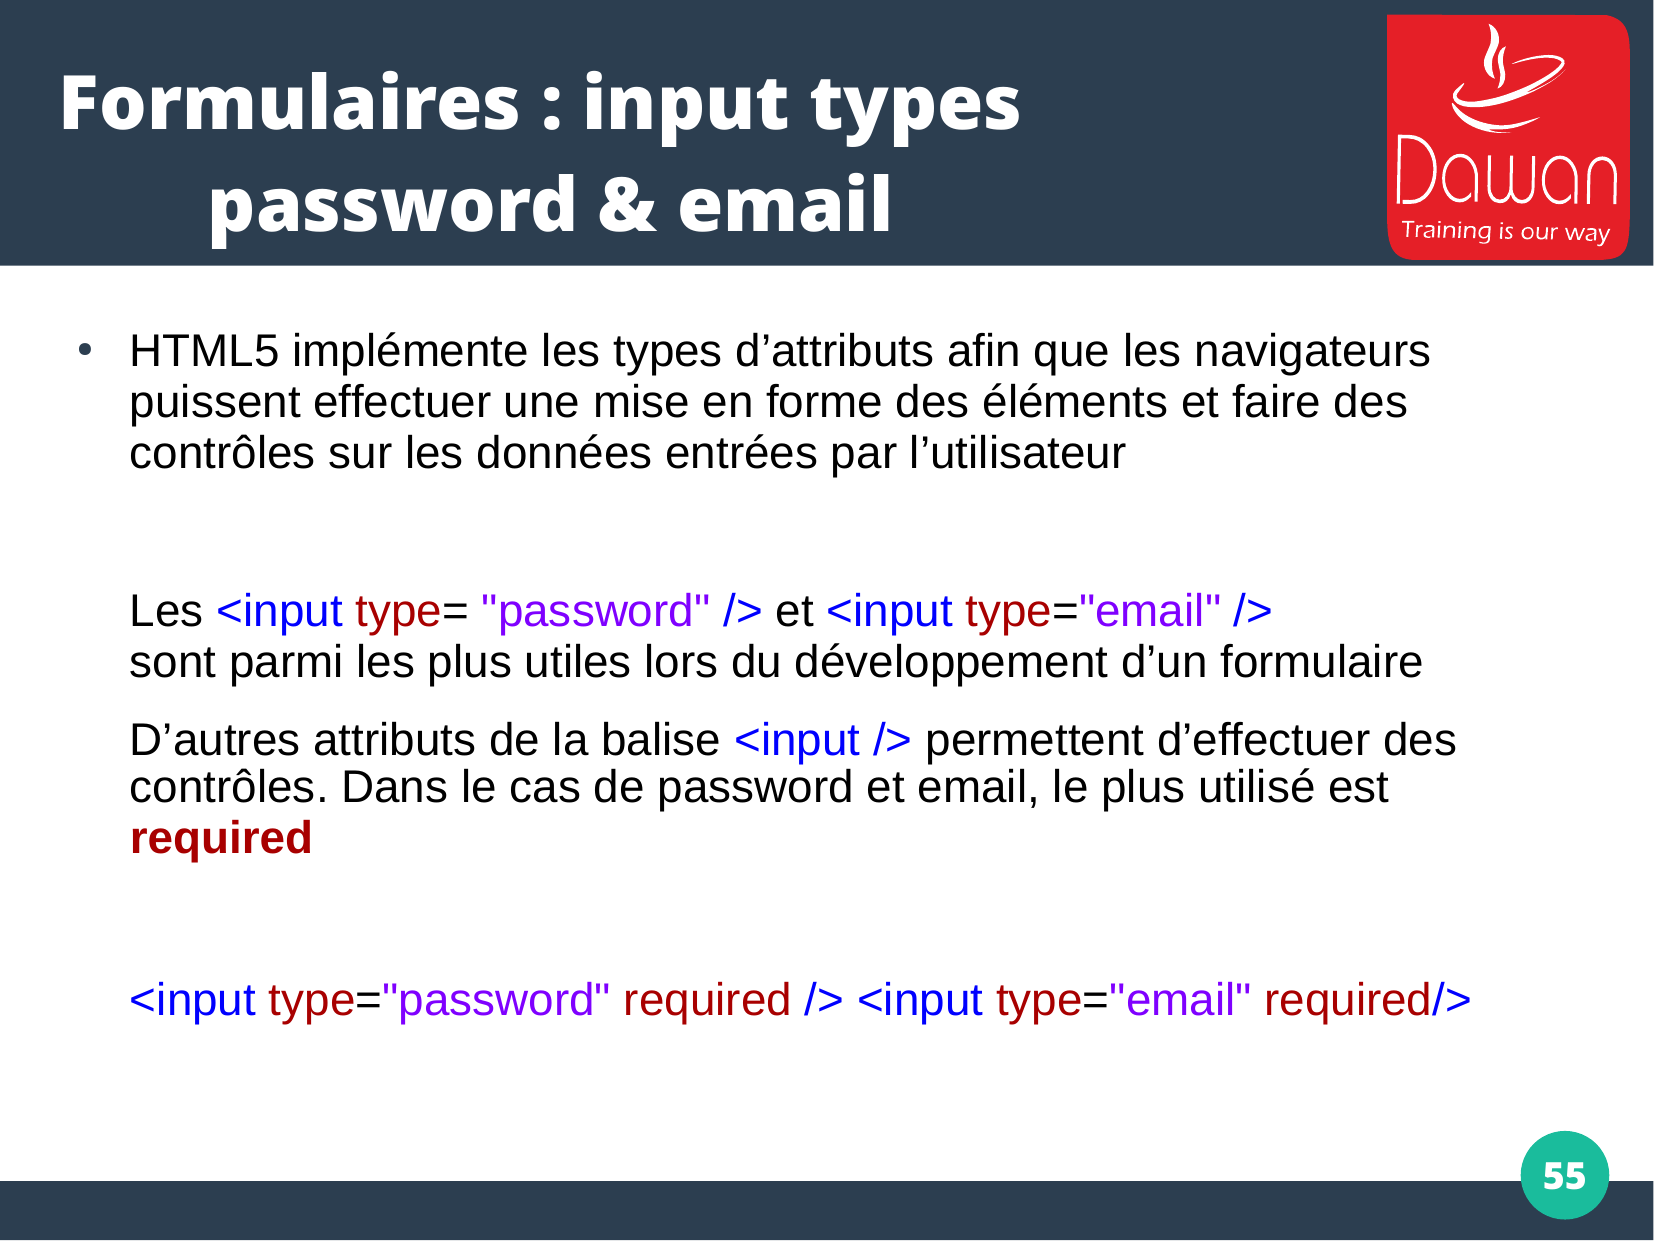

# Formulaires : input types password & email
HTML5 implémente les types d’attributs afin que les navigateurs puissent effectuer une mise en forme des éléments et faire des contrôles sur les données entrées par l’utilisateur
Les <input type= "password" /> et <input type="email" />
sont parmi les plus utiles lors du développement d’un formulaire
D’autres attributs de la balise <input /> permettent d’effectuer des contrôles. Dans le cas de password et email, le plus utilisé est
required
<input type="password" required /> <input type="email" required/>
55